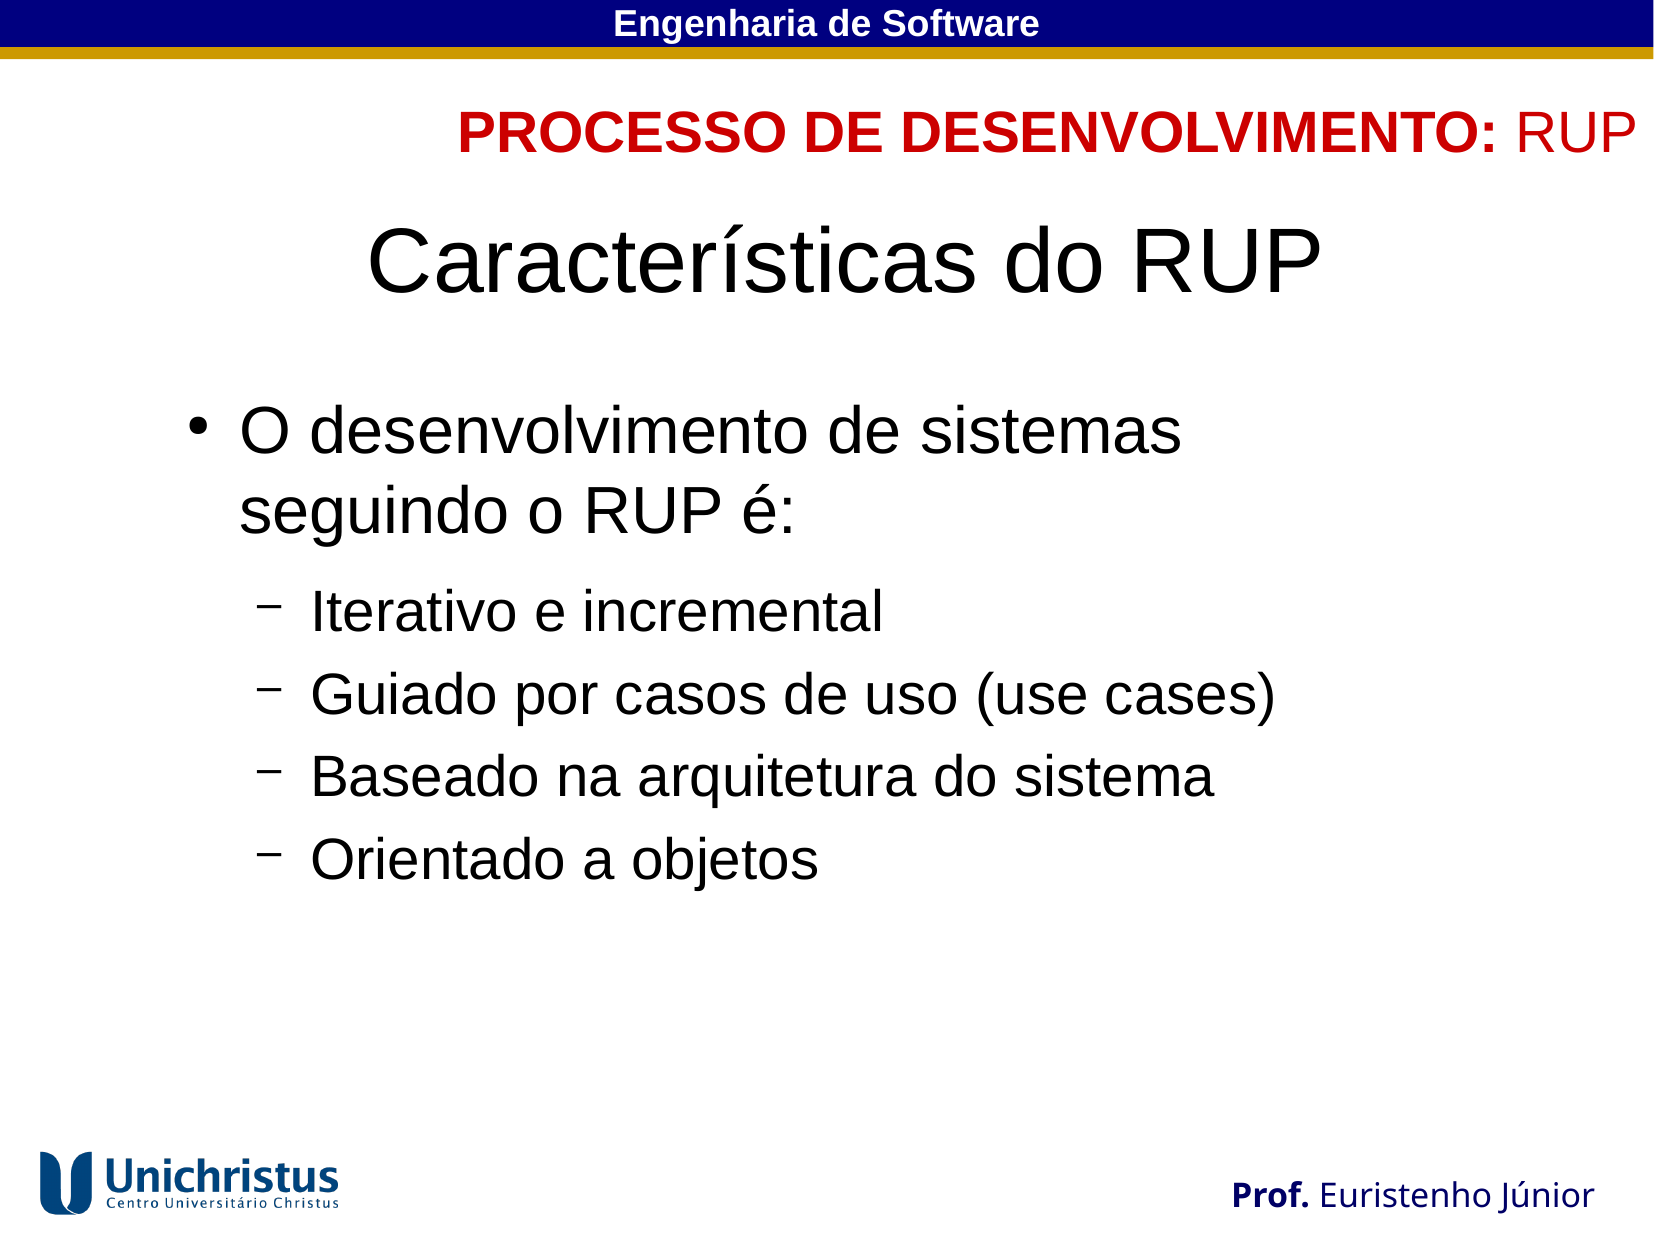

Engenharia de Software
PROCESSO DE DESENVOLVIMENTO: RUP
# Características do RUP
O desenvolvimento de sistemas seguindo o RUP é:
Iterativo e incremental
Guiado por casos de uso (use cases)
Baseado na arquitetura do sistema
Orientado a objetos
Prof. Euristenho Júnior